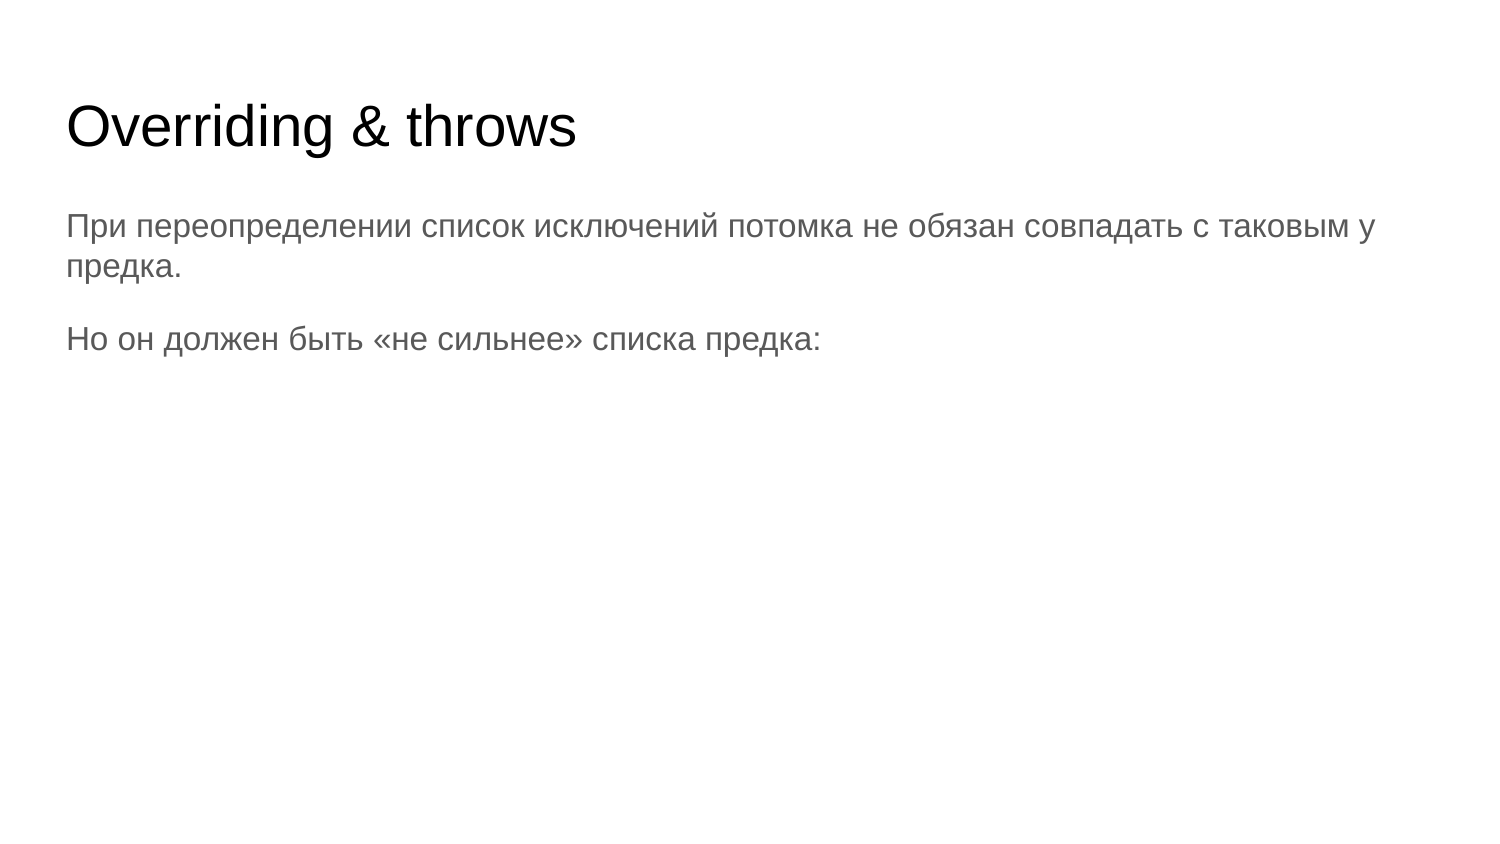

# Overriding & throws
При переопределении список исключений потомка не обязан совпадать с таковым у предка.
Но он должен быть «не сильнее» списка предка: